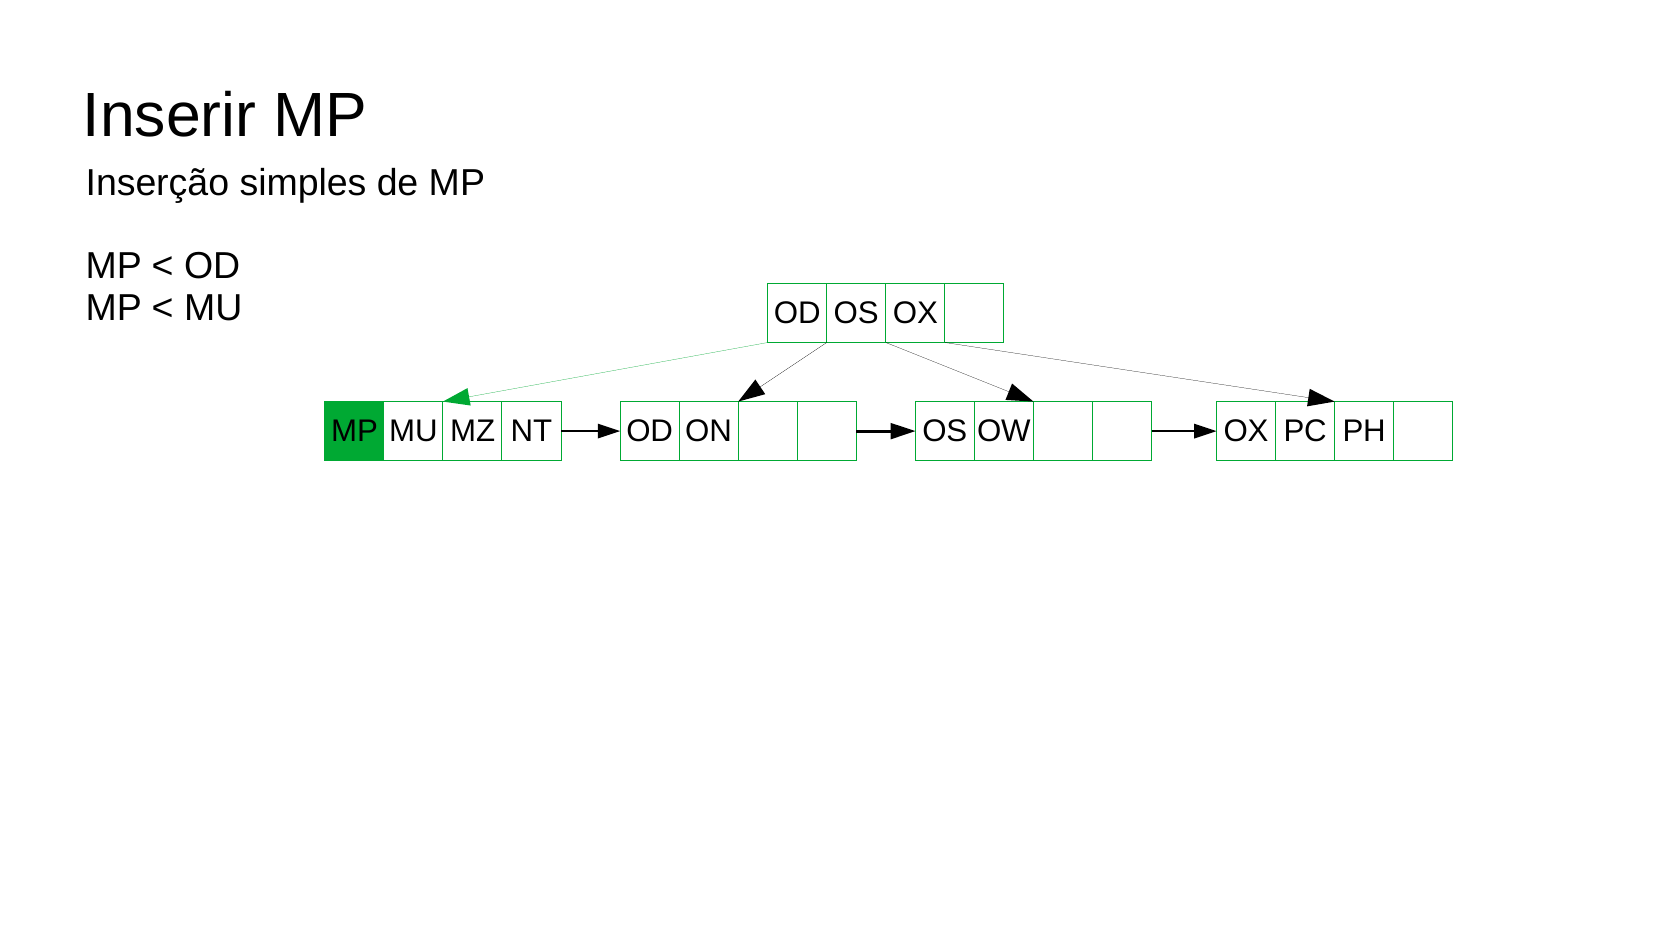

# Inserir MP
Inserção simples de MP
MP < OD
MP < MU
OD
OS
OX
MP
MU
MZ
NT
OD
ON
OS
OW
OX
PC
PH